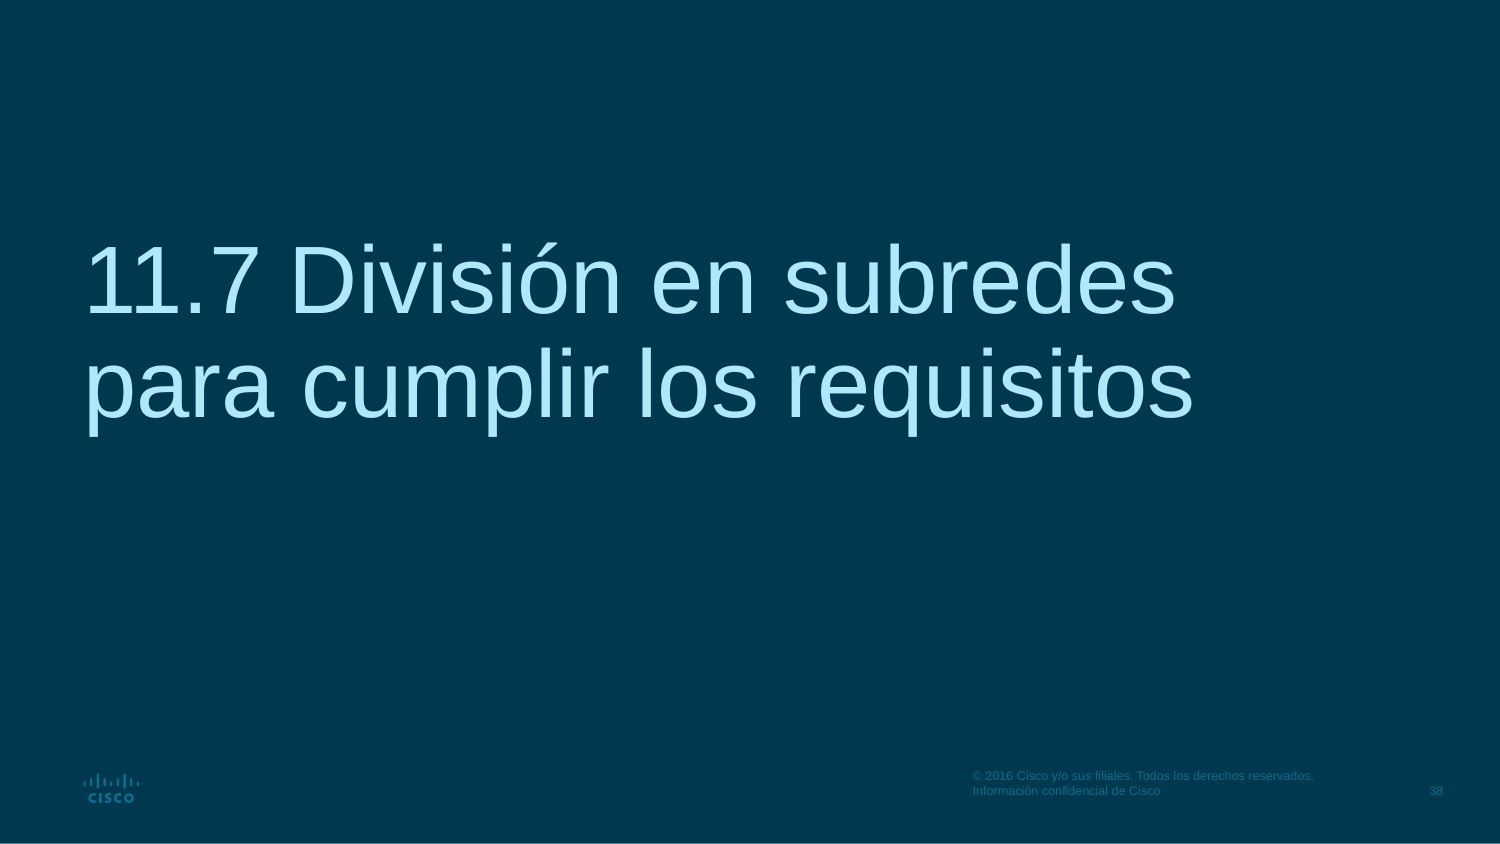

# 11.7 División en subredes para cumplir los requisitos